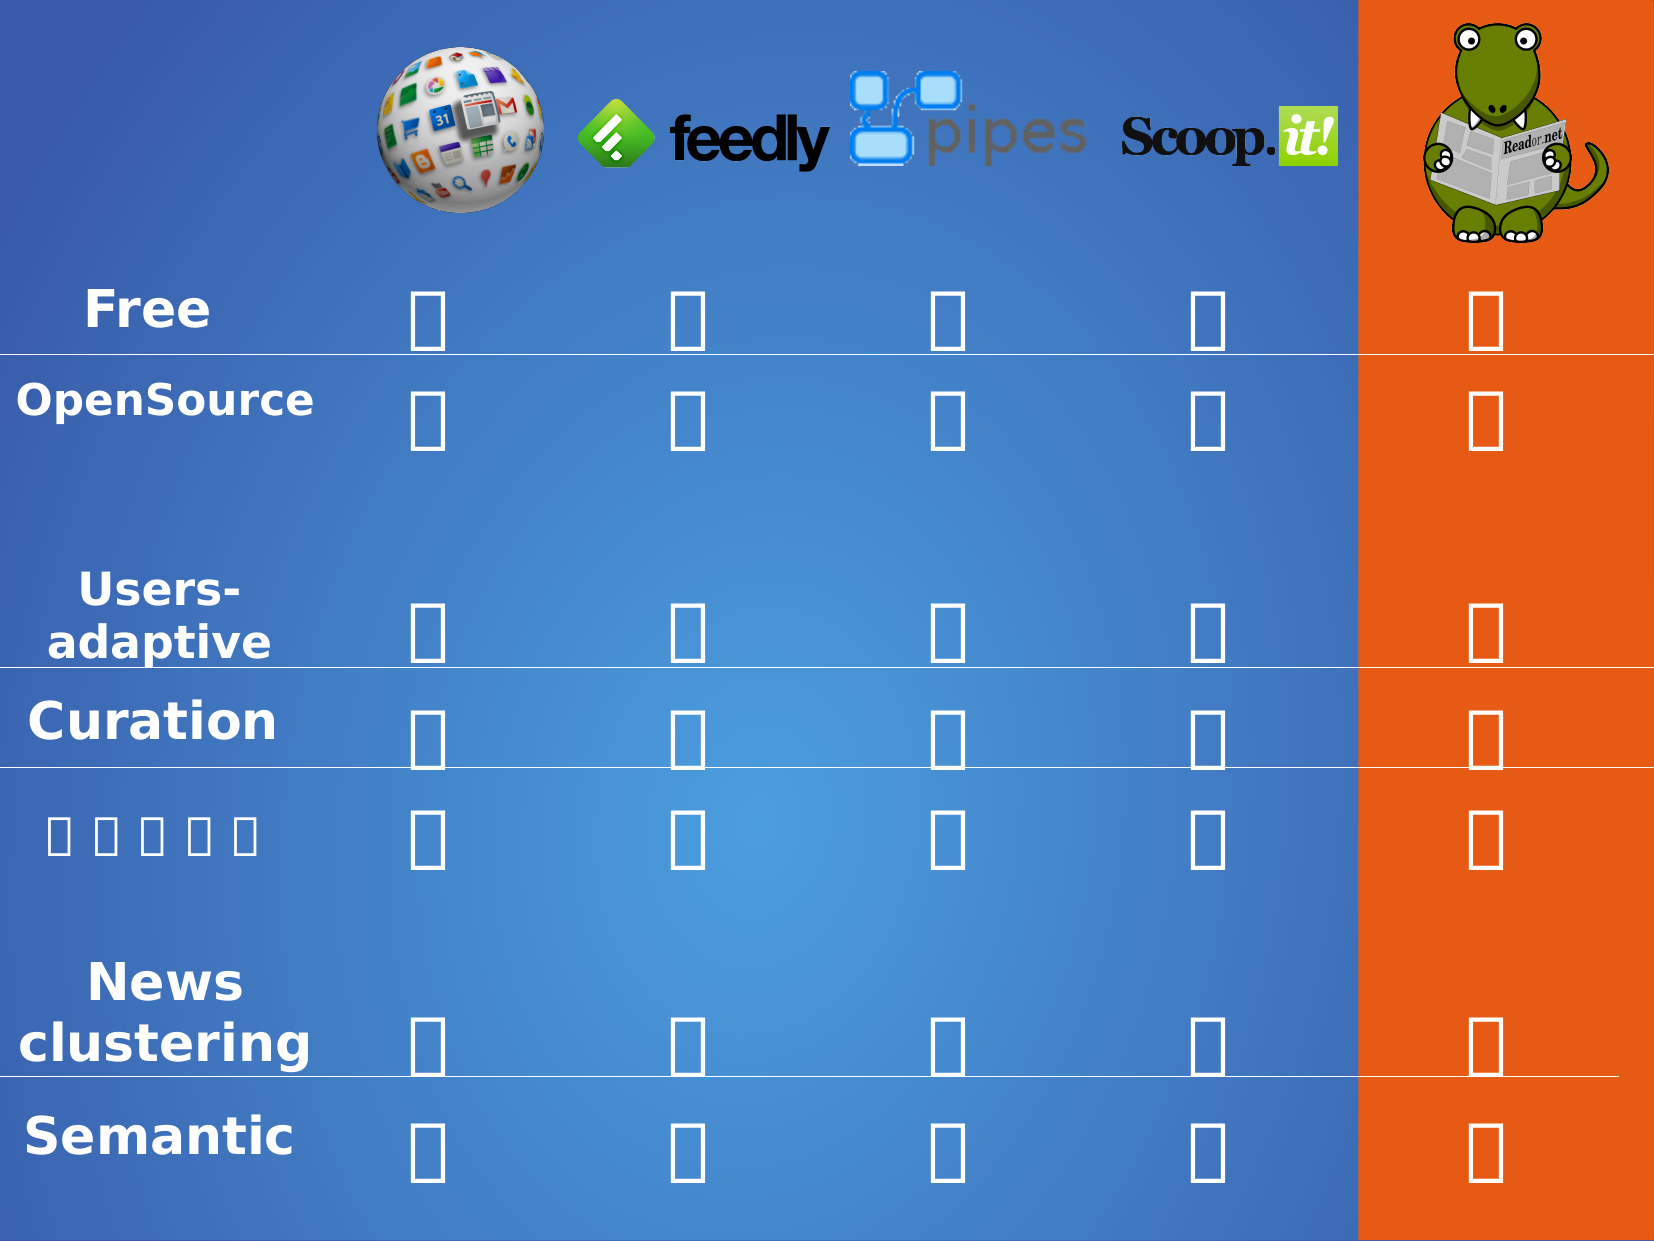






Free





OpenSource
Users- adaptive










Curation





    
News clustering










Semantic